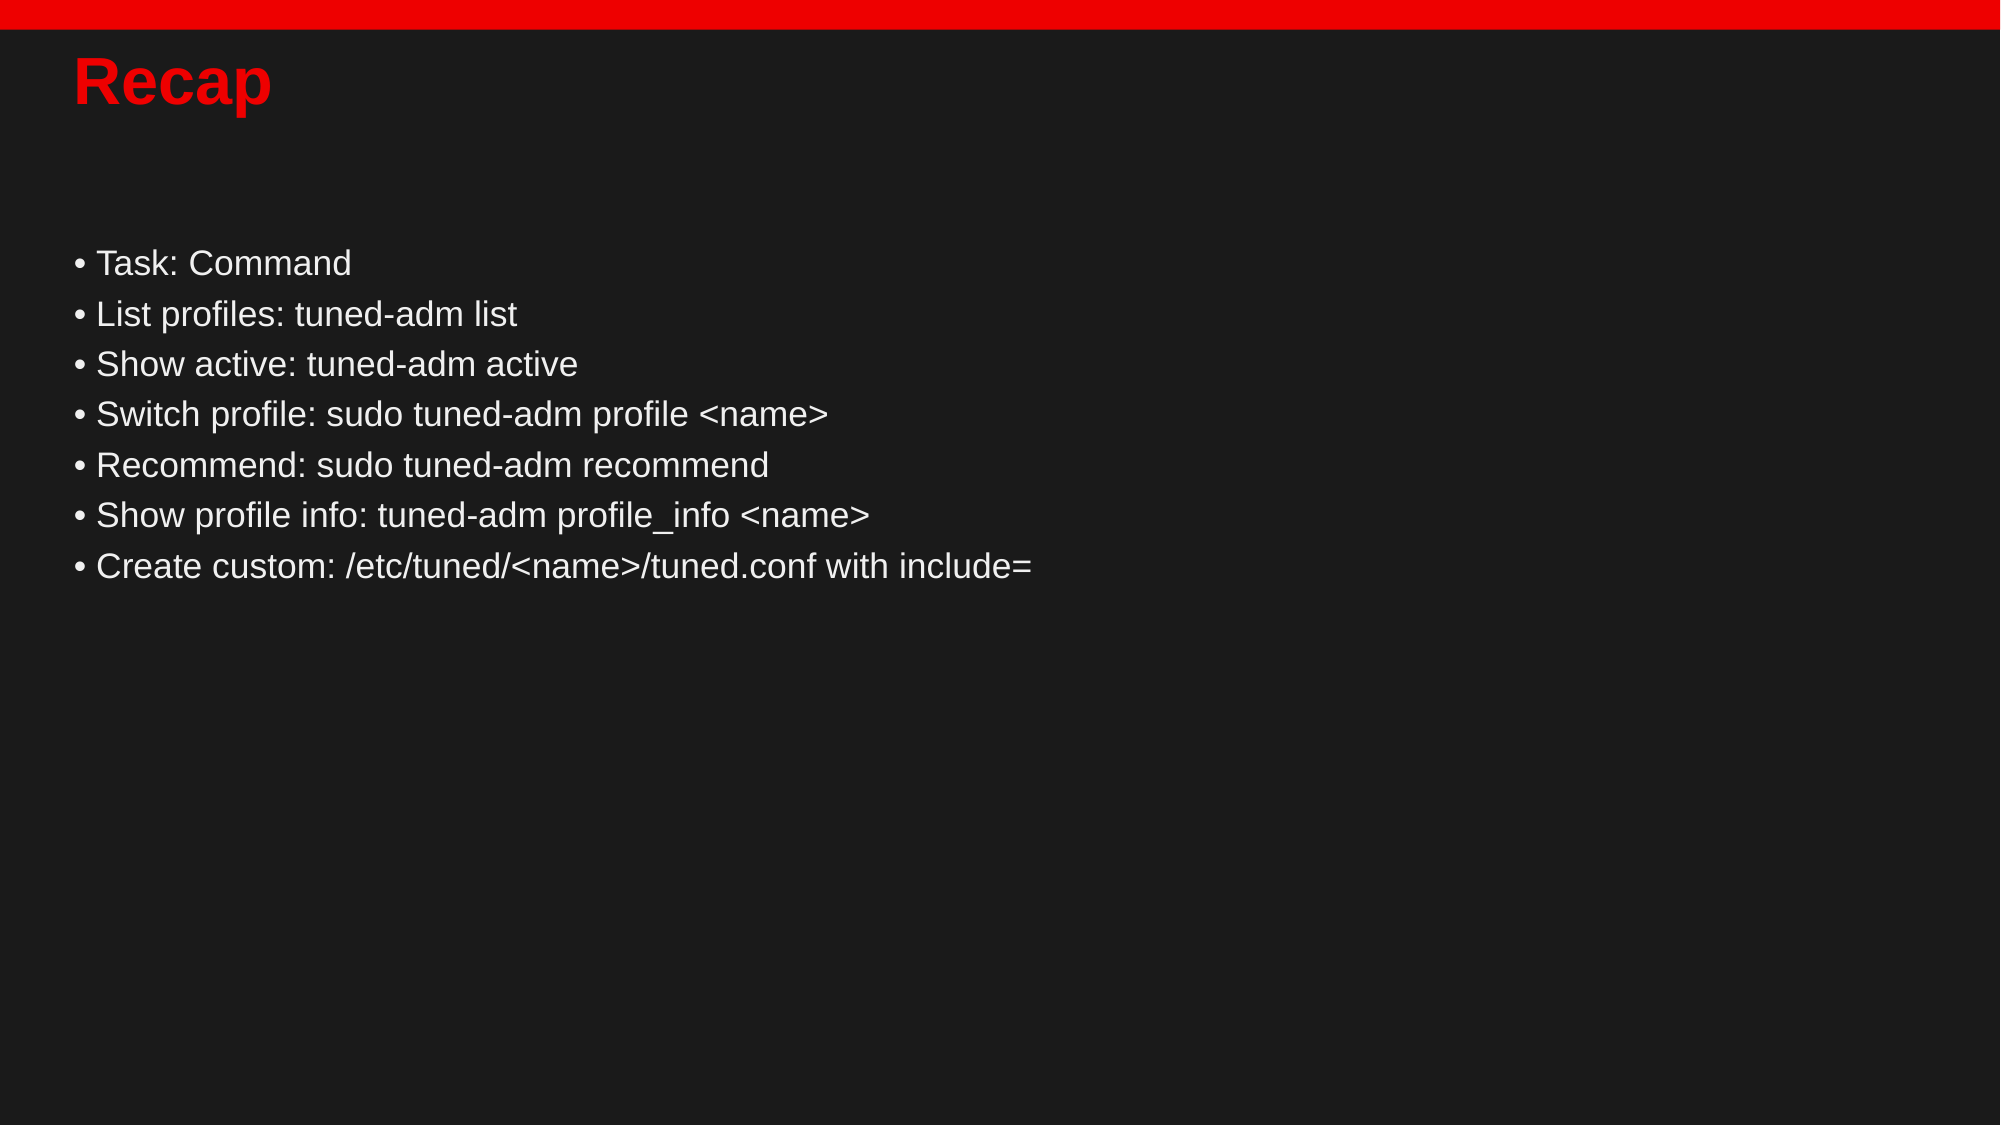

Recap
• Task: Command
• List profiles: tuned-adm list
• Show active: tuned-adm active
• Switch profile: sudo tuned-adm profile <name>
• Recommend: sudo tuned-adm recommend
• Show profile info: tuned-adm profile_info <name>
• Create custom: /etc/tuned/<name>/tuned.conf with include=